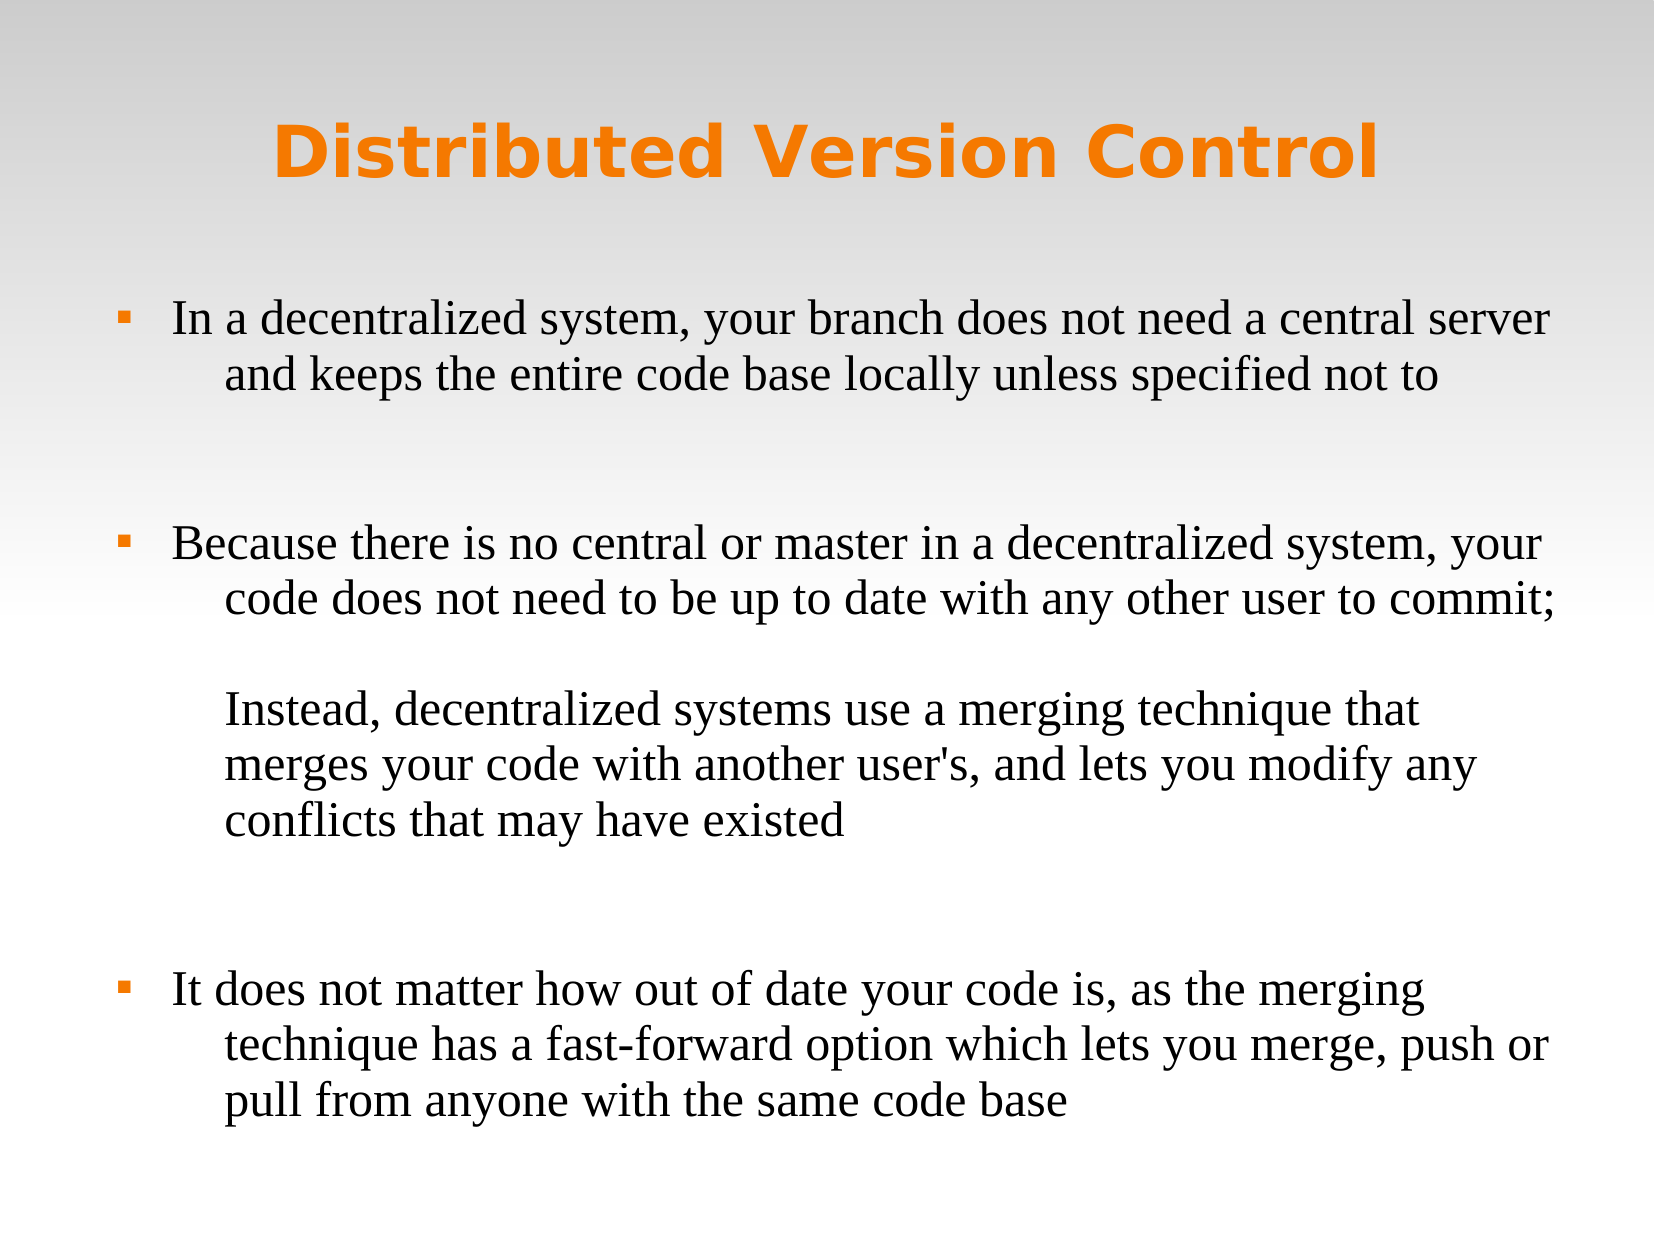

# Distributed Version Control
In a decentralized system, your branch does not need a central server and keeps the entire code base locally unless specified not to
Because there is no central or master in a decentralized system, your code does not need to be up to date with any other user to commit;
Instead, decentralized systems use a merging technique that merges your code with another user's, and lets you modify any conflicts that may have existed
It does not matter how out of date your code is, as the merging technique has a fast-forward option which lets you merge, push or pull from anyone with the same code base